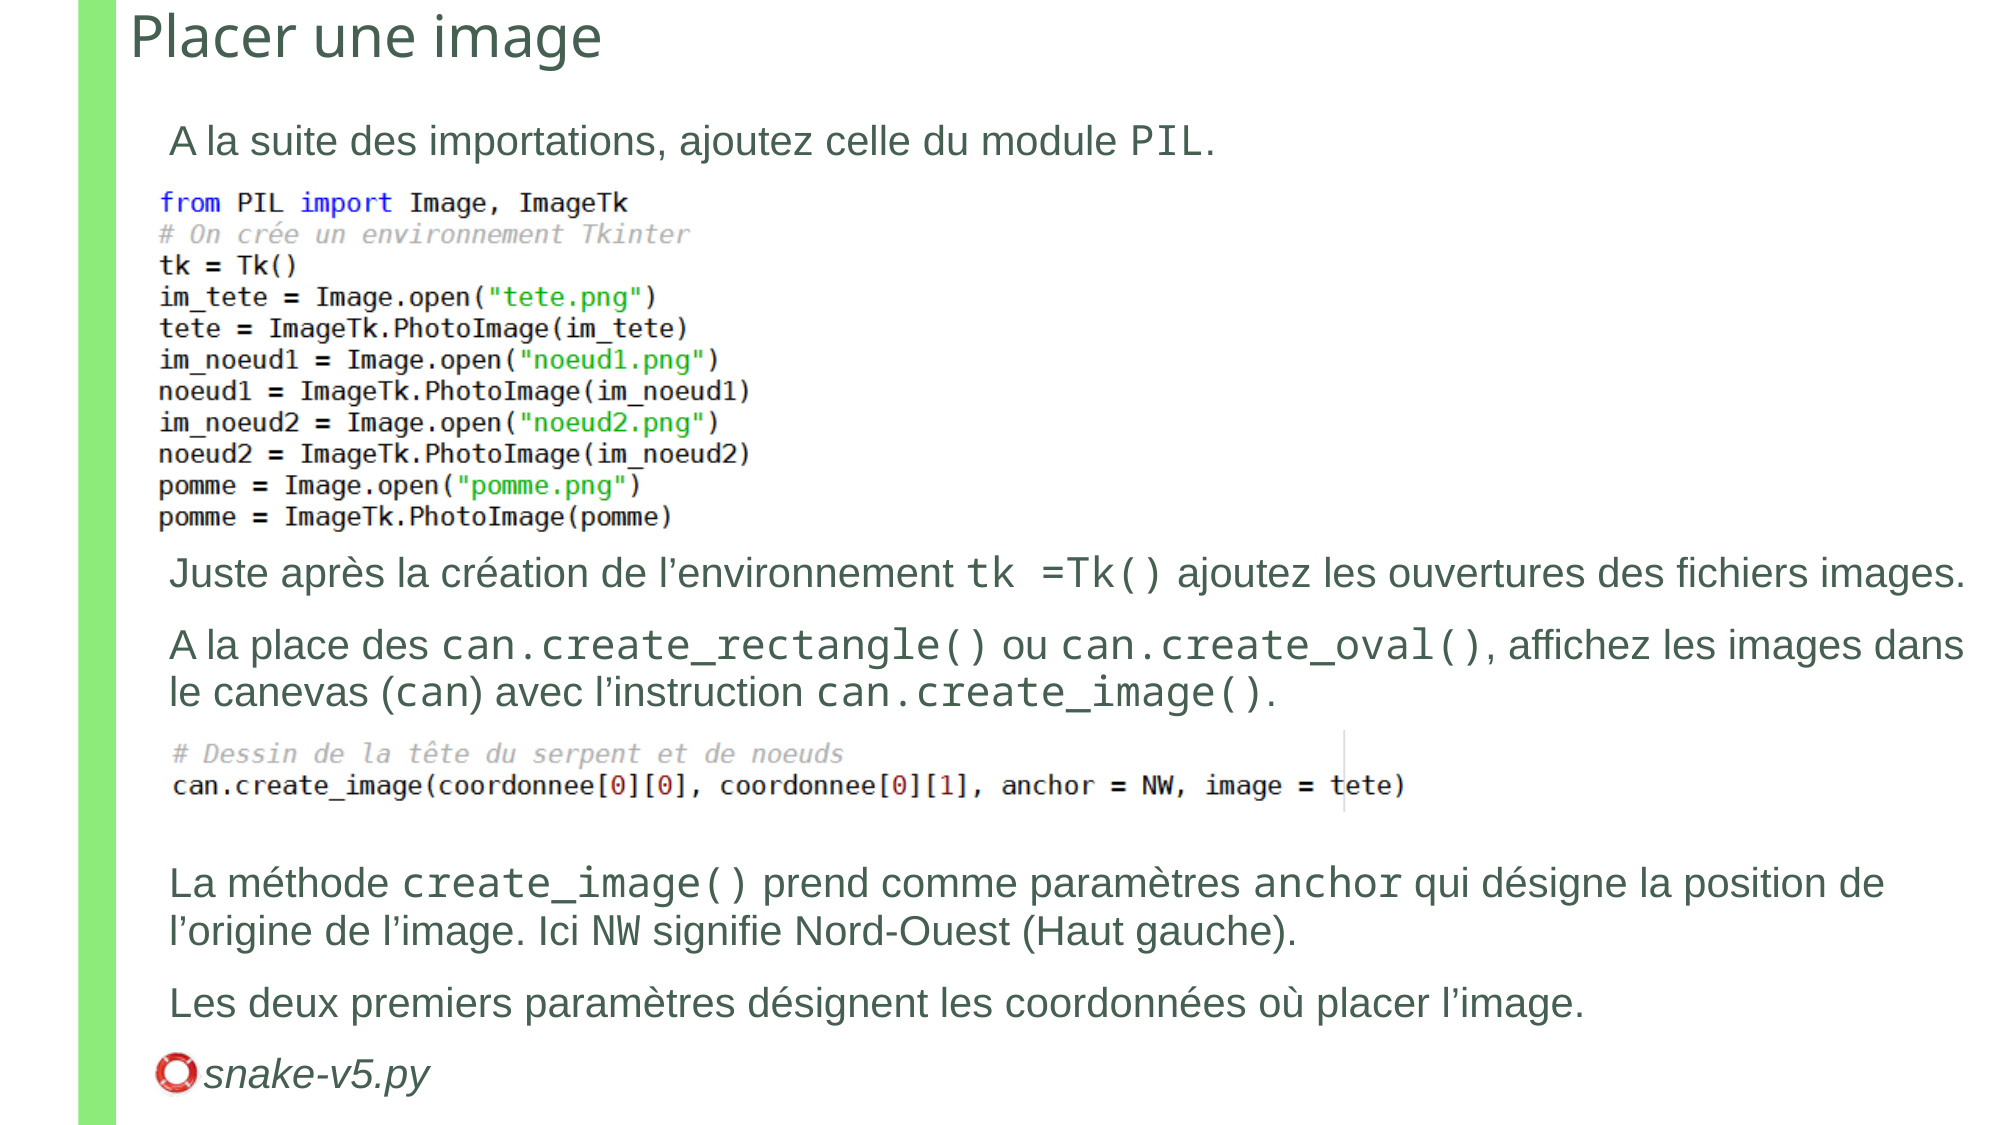

# Placer une image
A la suite des importations, ajoutez celle du module PIL.
Juste après la création de l’environnement tk =Tk() ajoutez les ouvertures des fichiers images.
A la place des can.create_rectangle() ou can.create_oval(), affichez les images dans le canevas (can) avec l’instruction can.create_image().
La méthode create_image() prend comme paramètres anchor qui désigne la position de l’origine de l’image. Ici NW signifie Nord-Ouest (Haut gauche).
Les deux premiers paramètres désignent les coordonnées où placer l’image.
 snake-v5.py